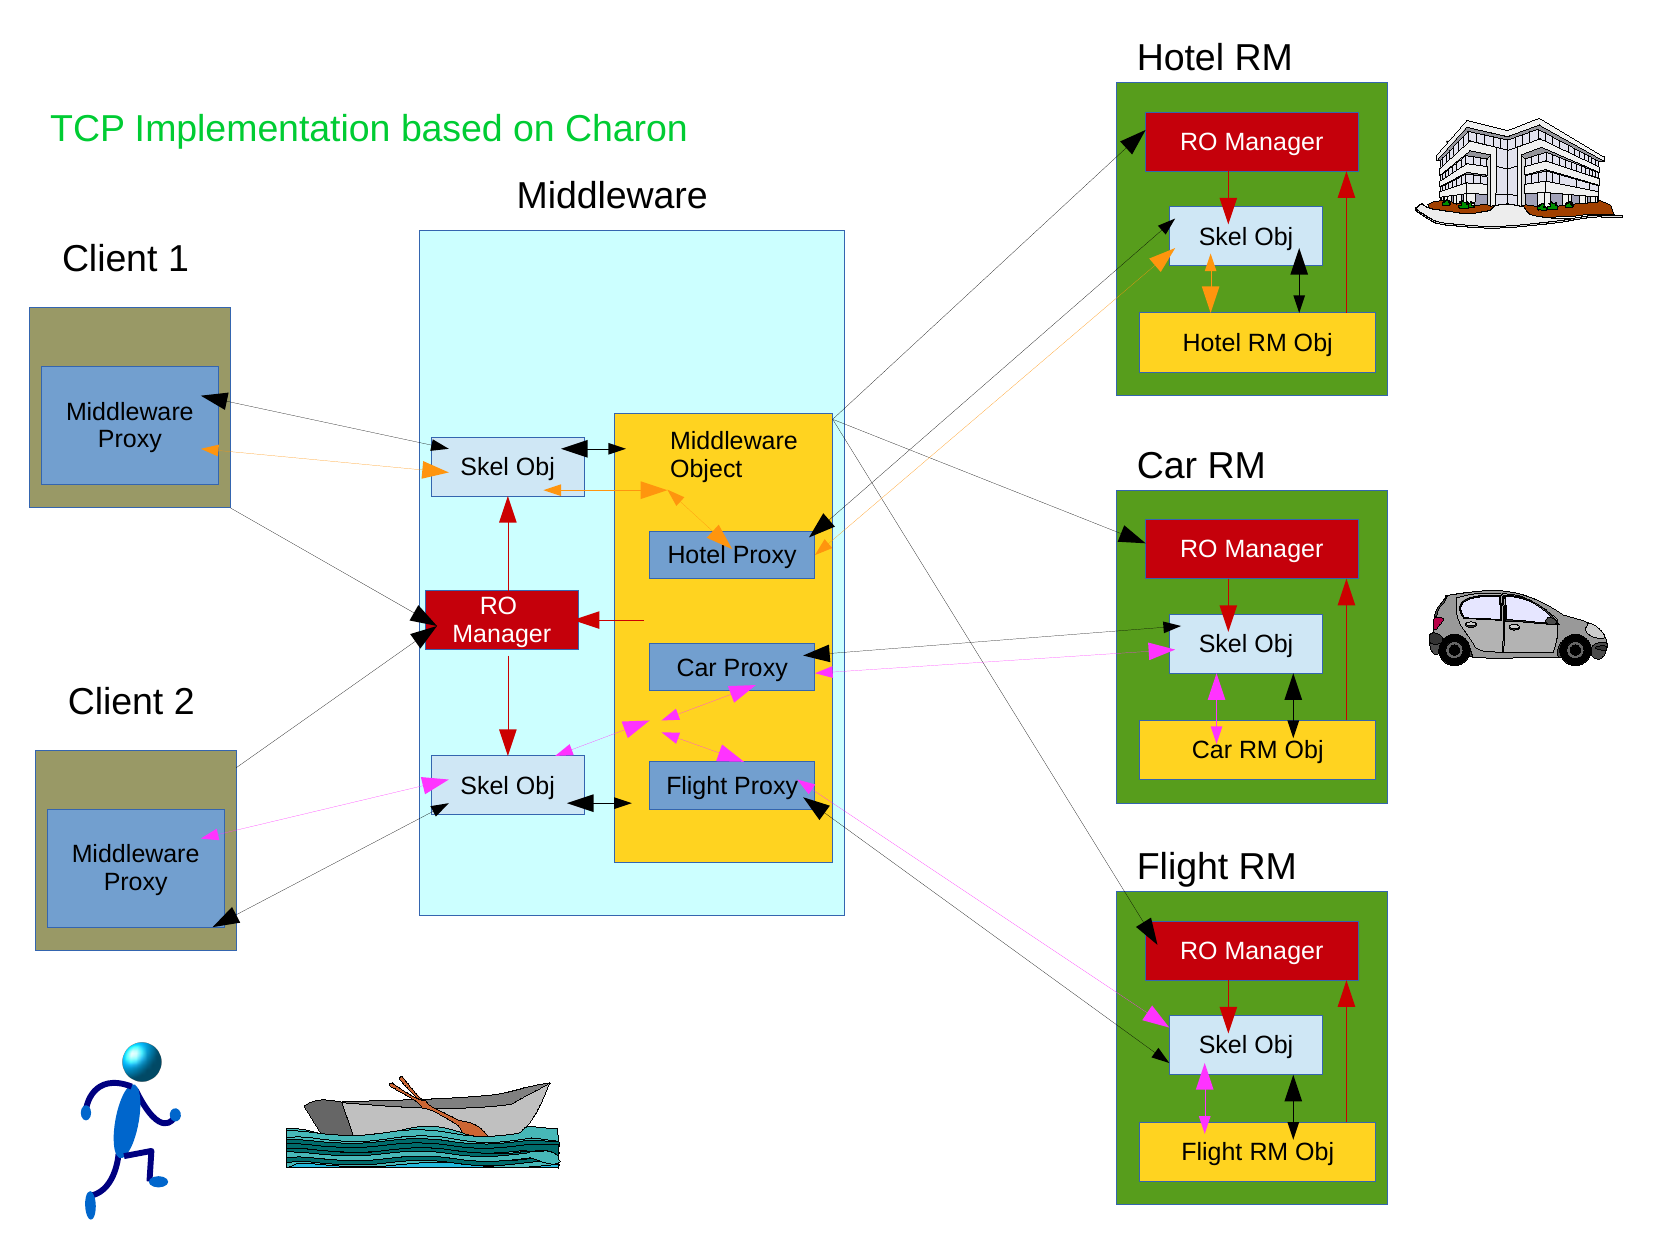

Hotel RM
TCP Implementation based on Charon
RO Manager
Middleware
Skel Obj
Client 1
Hotel RM Obj
Middleware
Proxy
Middleware
Object
Skel Obj
Car RM
RO Manager
Hotel Proxy
RO
Manager
Skel Obj
Car Proxy
Client 2
Car RM Obj
Skel Obj
Flight Proxy
Middleware
Proxy
Flight RM
RO Manager
Skel Obj
Flight RM Obj